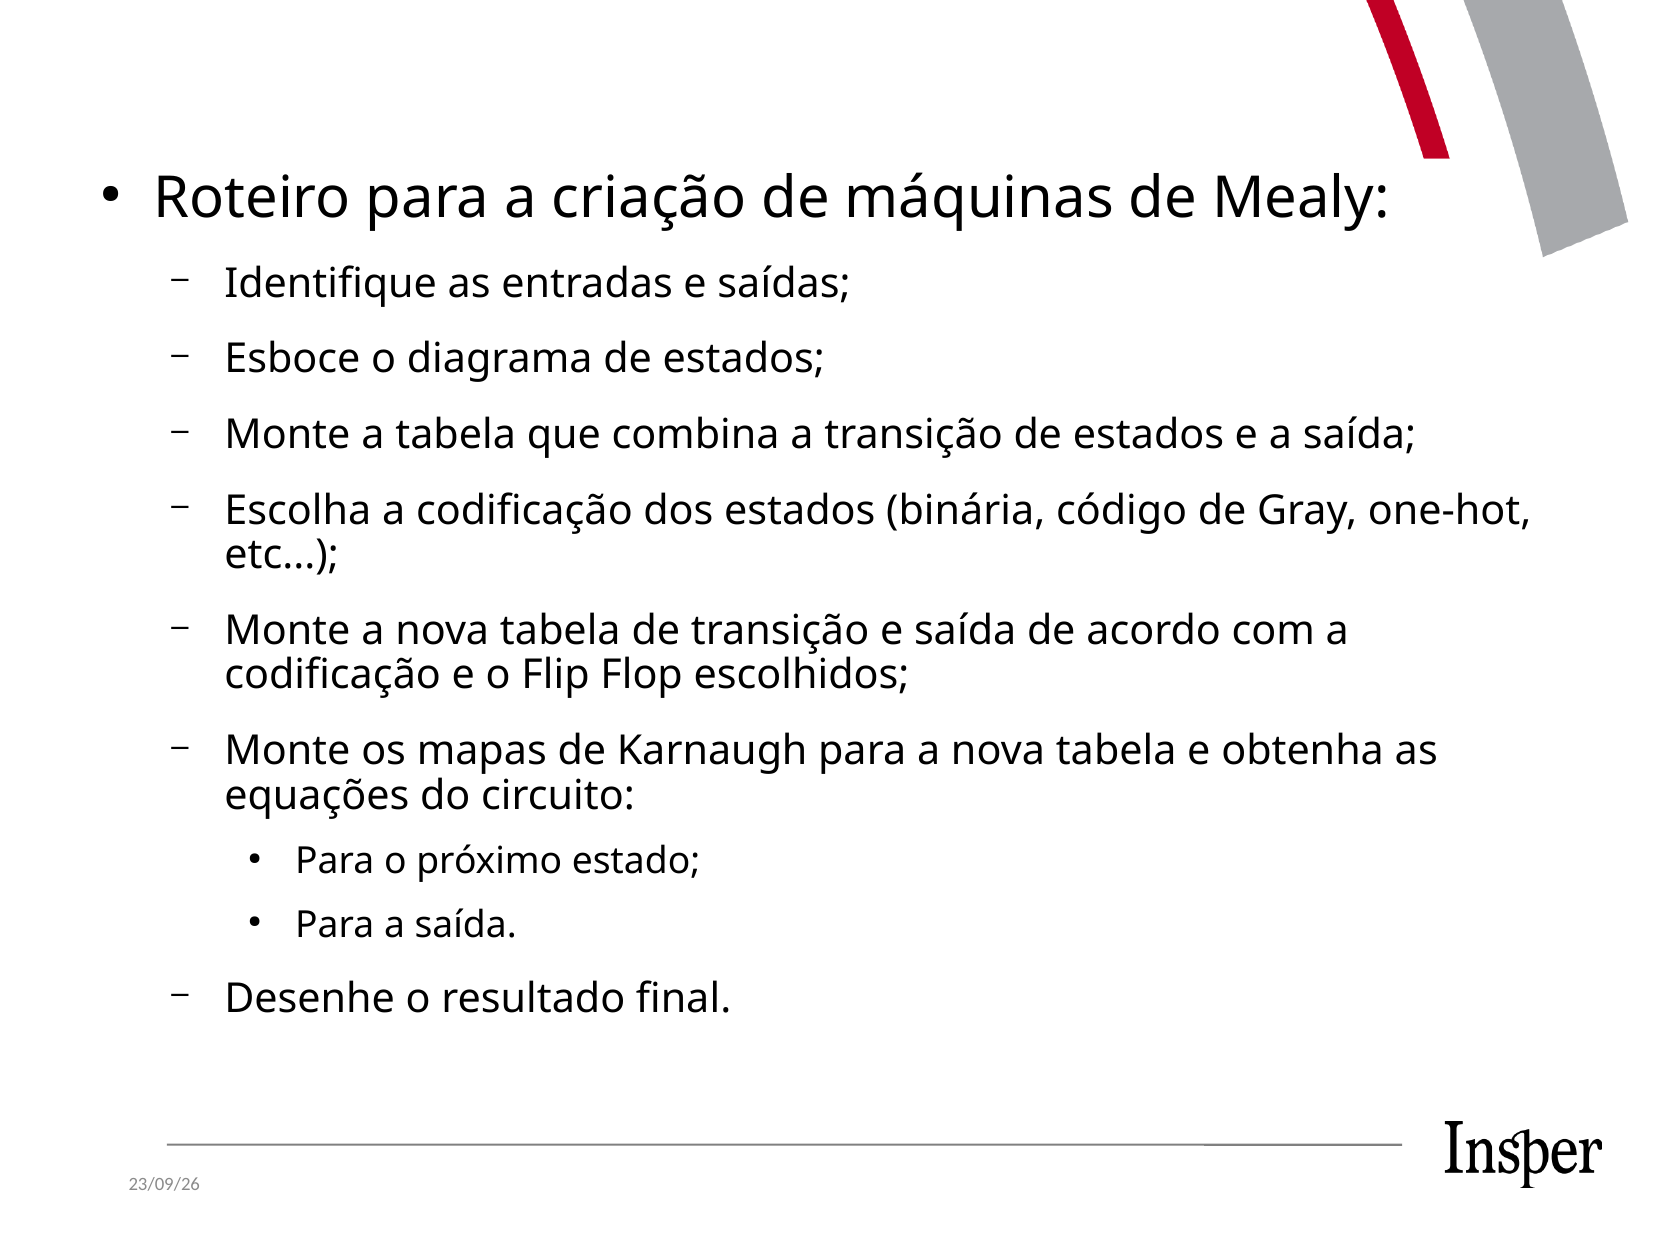

# Roteiro para a criação de máquinas de Mealy:
Identifique as entradas e saídas;
Esboce o diagrama de estados;
Monte a tabela que combina a transição de estados e a saída;
Escolha a codificação dos estados (binária, código de Gray, one-hot, etc...);
Monte a nova tabela de transição e saída de acordo com a codificação e o Flip Flop escolhidos;
Monte os mapas de Karnaugh para a nova tabela e obtenha as equações do circuito:
Para o próximo estado;
Para a saída.
Desenhe o resultado final.